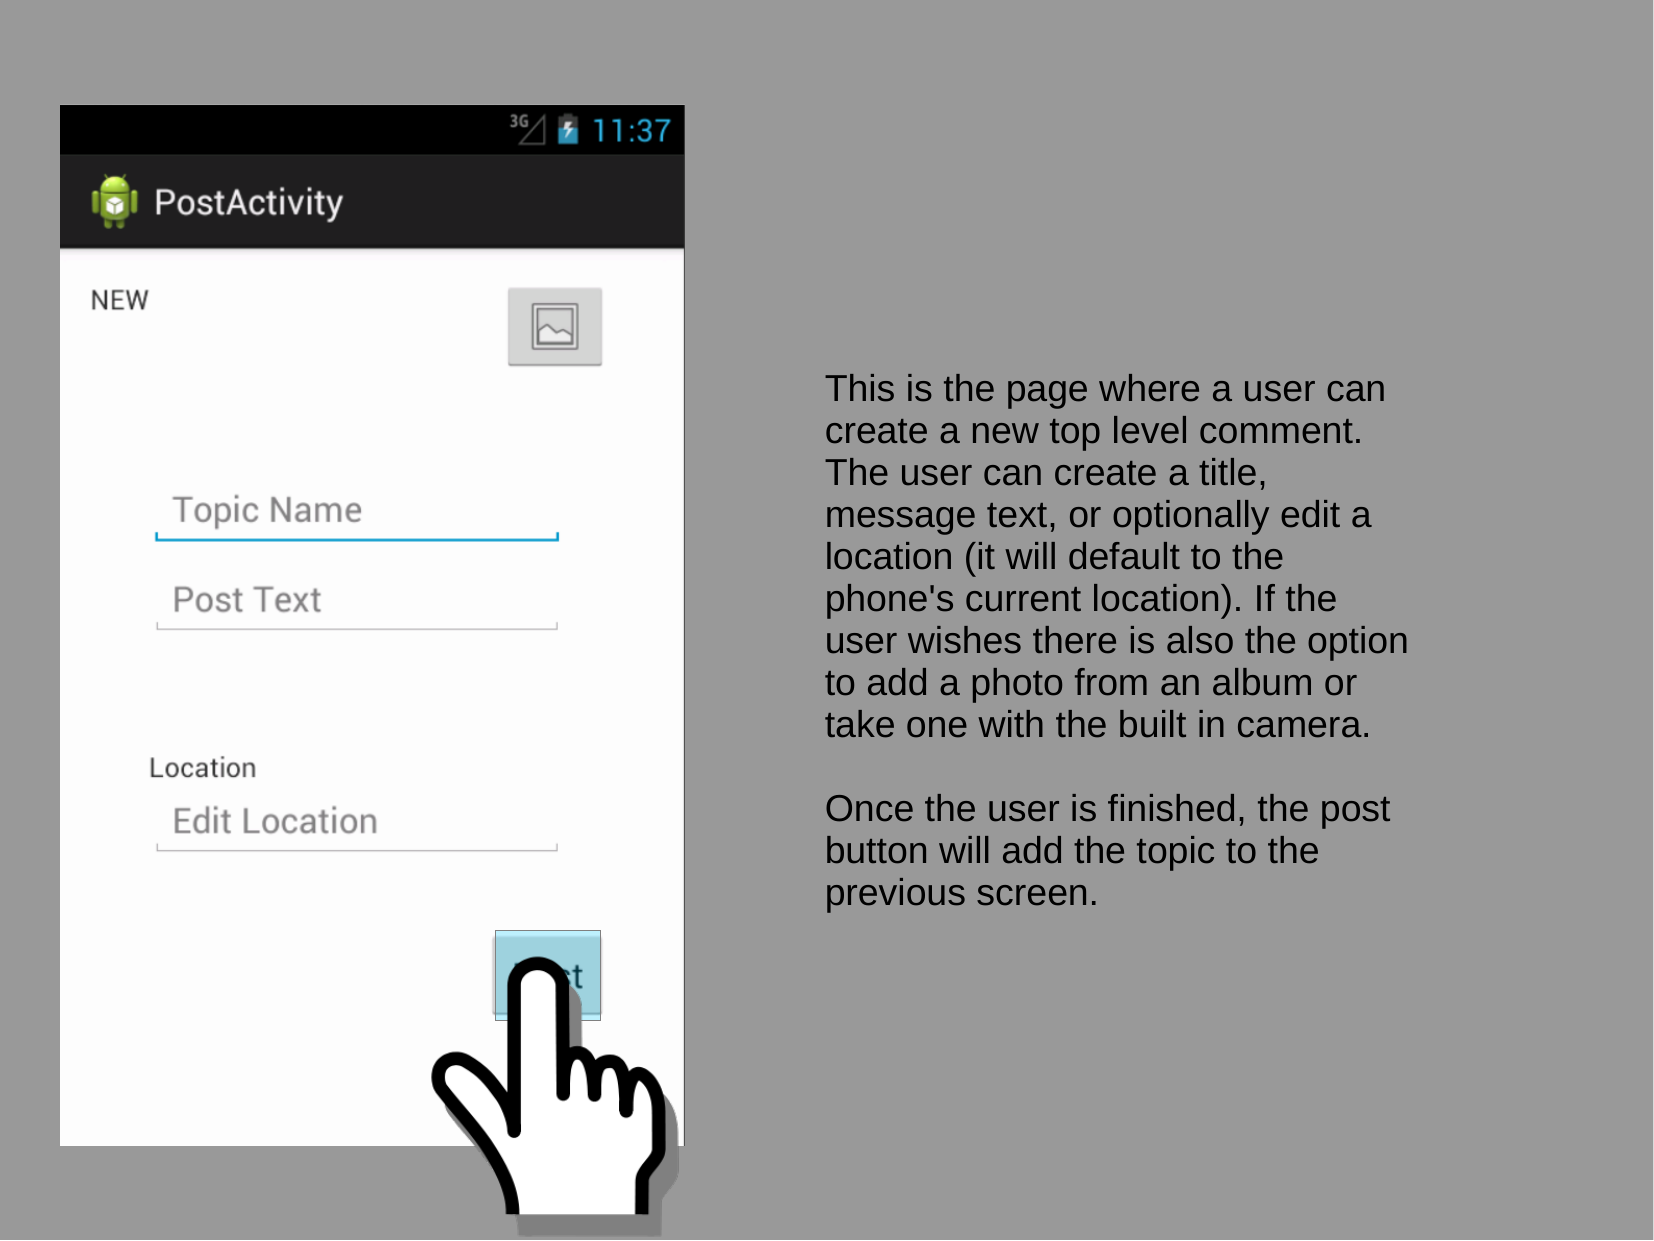

This is the page where a user can create a new top level comment. The user can create a title, message text, or optionally edit a location (it will default to the phone's current location). If the user wishes there is also the option to add a photo from an album or take one with the built in camera.
Once the user is finished, the post button will add the topic to the previous screen.